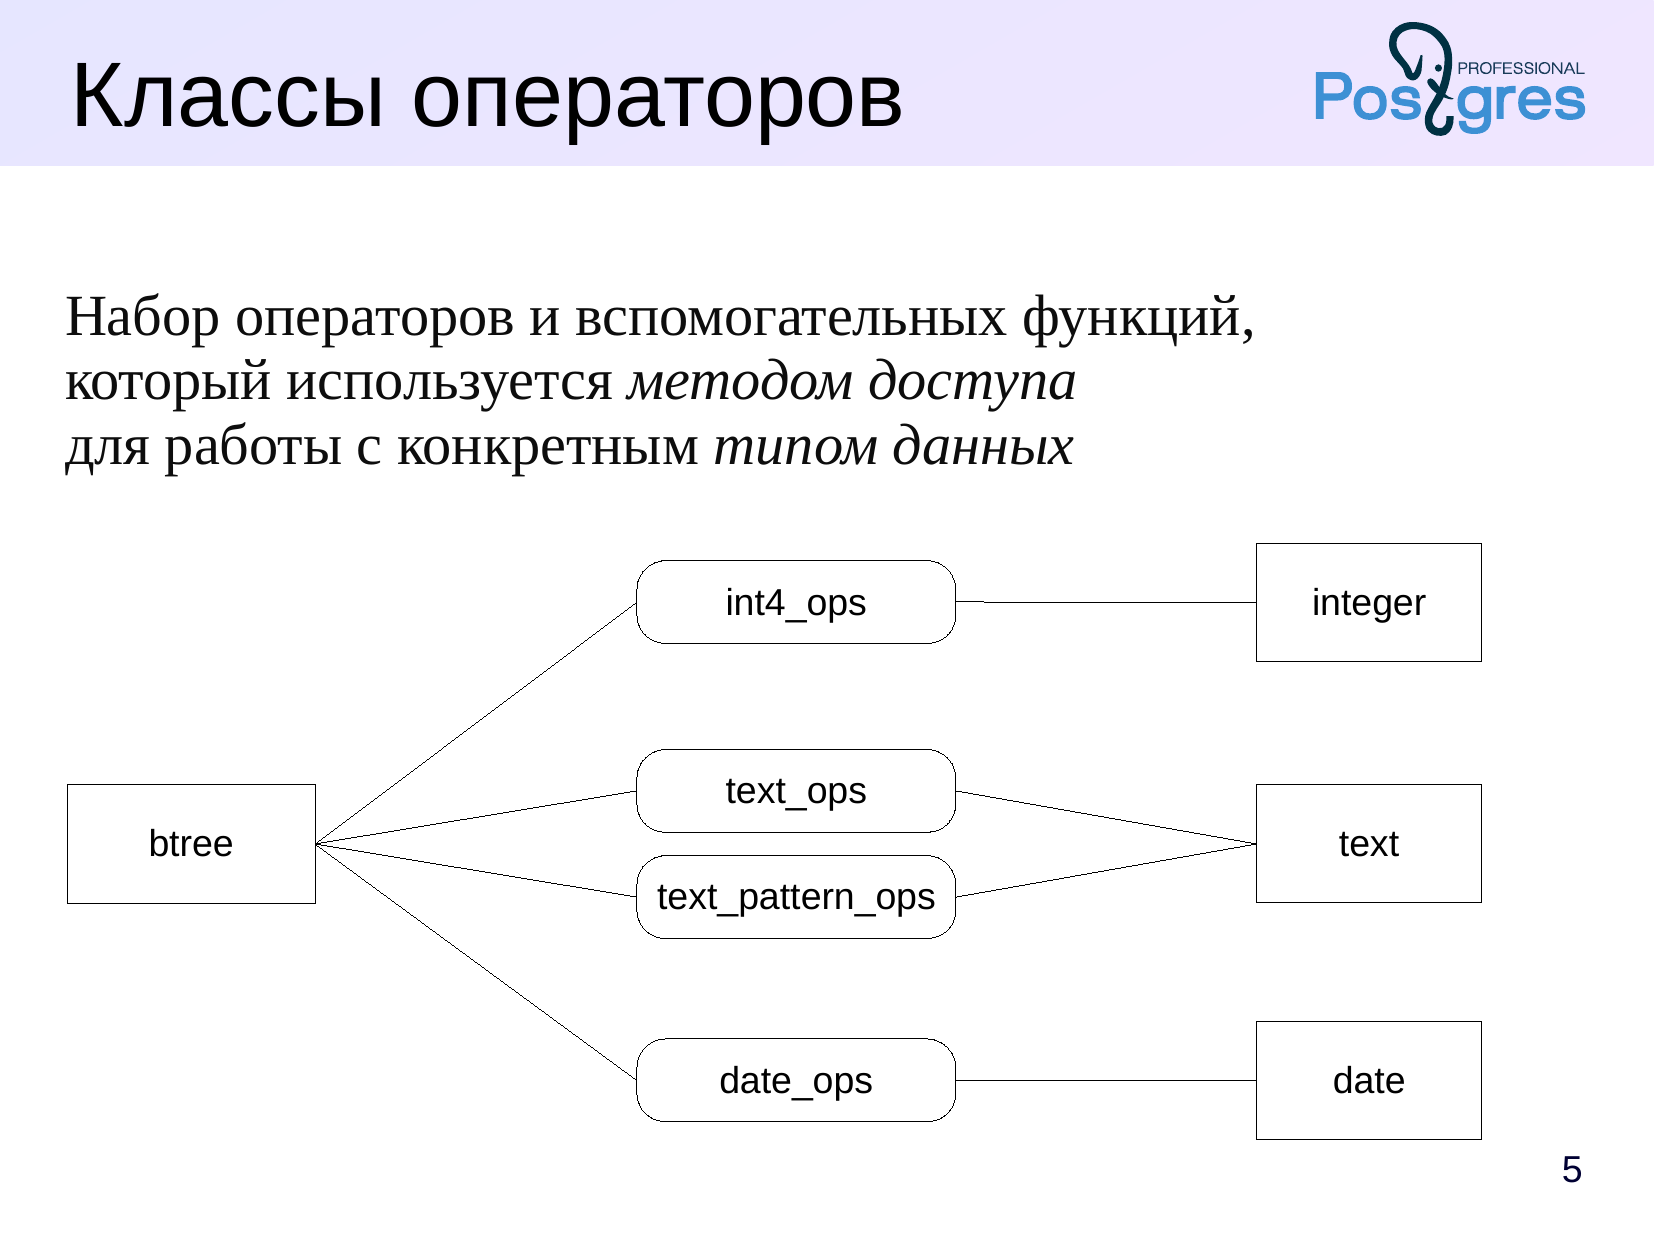

# Классы операторов
Набор операторов и вспомогательных функций,
который используется методом доступа
для работы с конкретным типом данных
integer
int4_ops
text_ops
text_pattern_ops
btree
text
date
date_ops